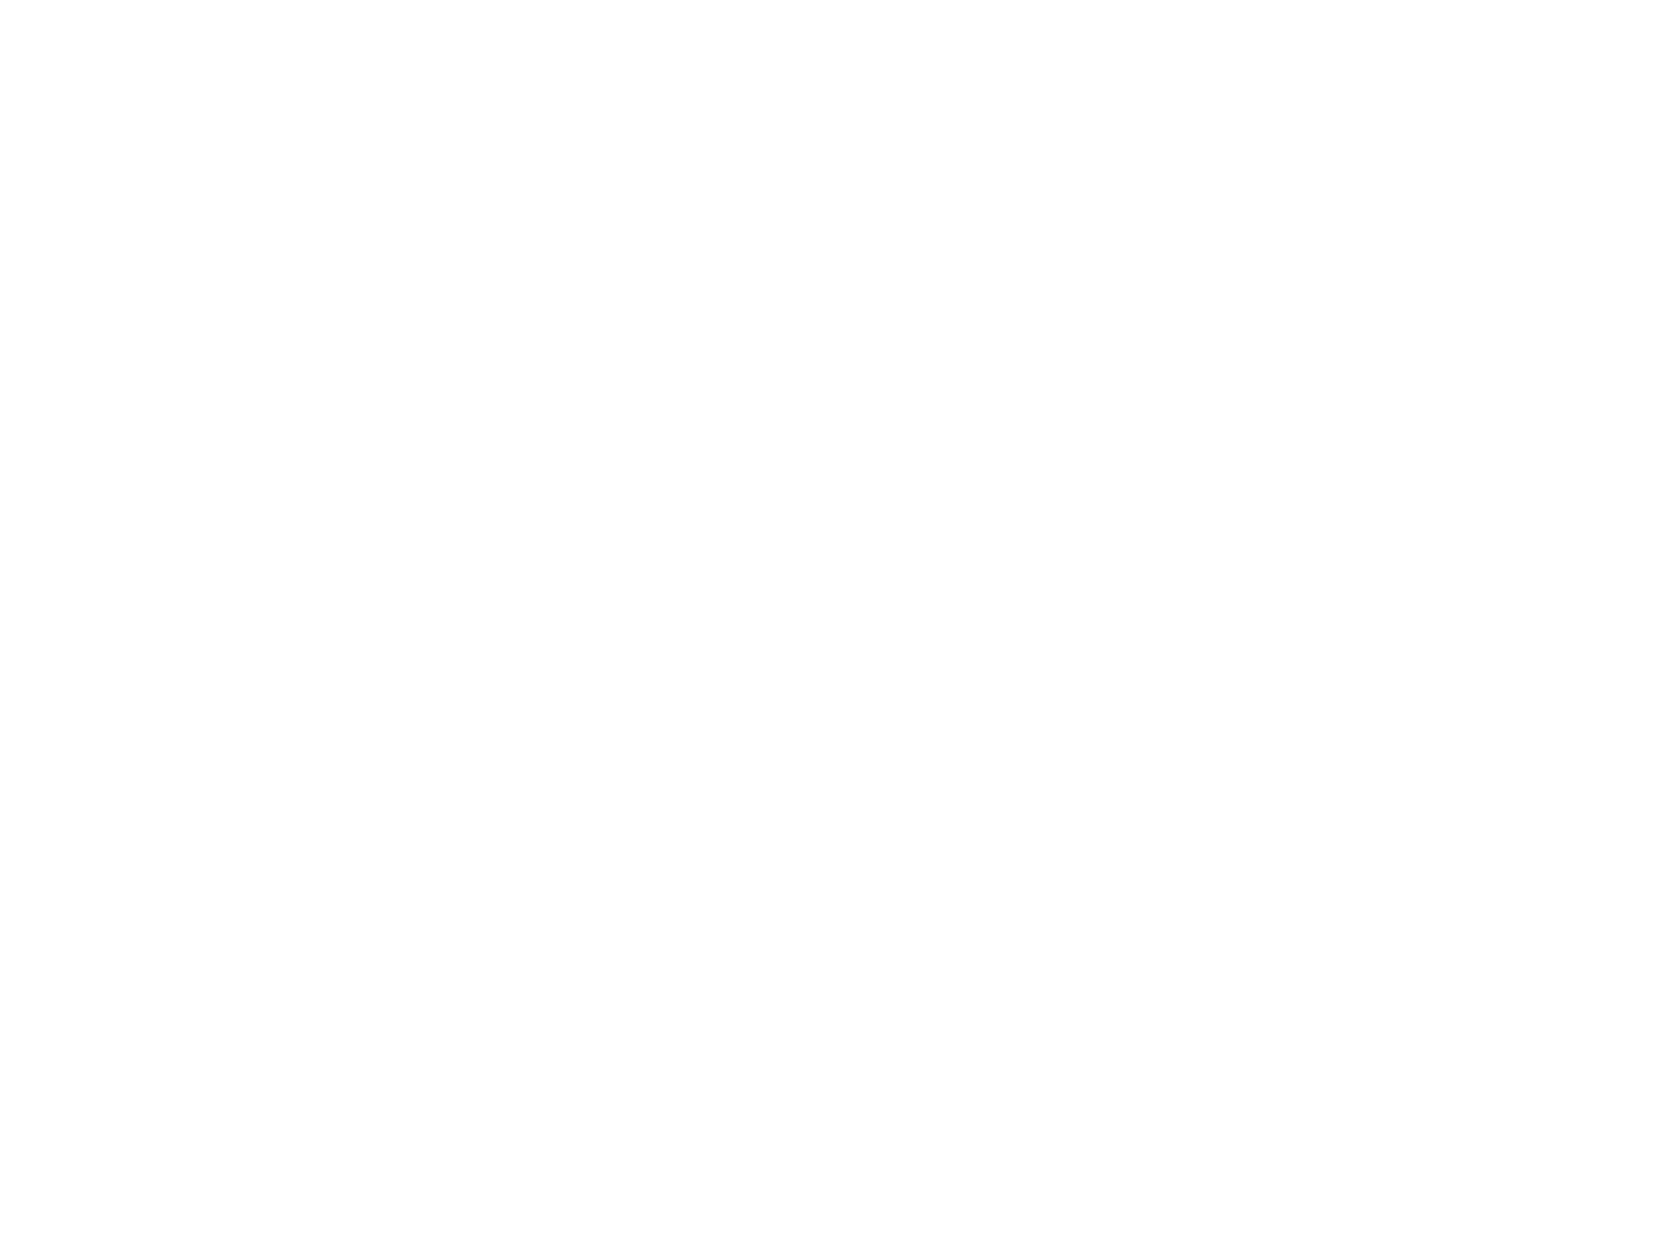

Point 1
Point 8
Point 2
Point 5
Point 7
Point 7
Point 7
Point 3
Point 6
Point 4